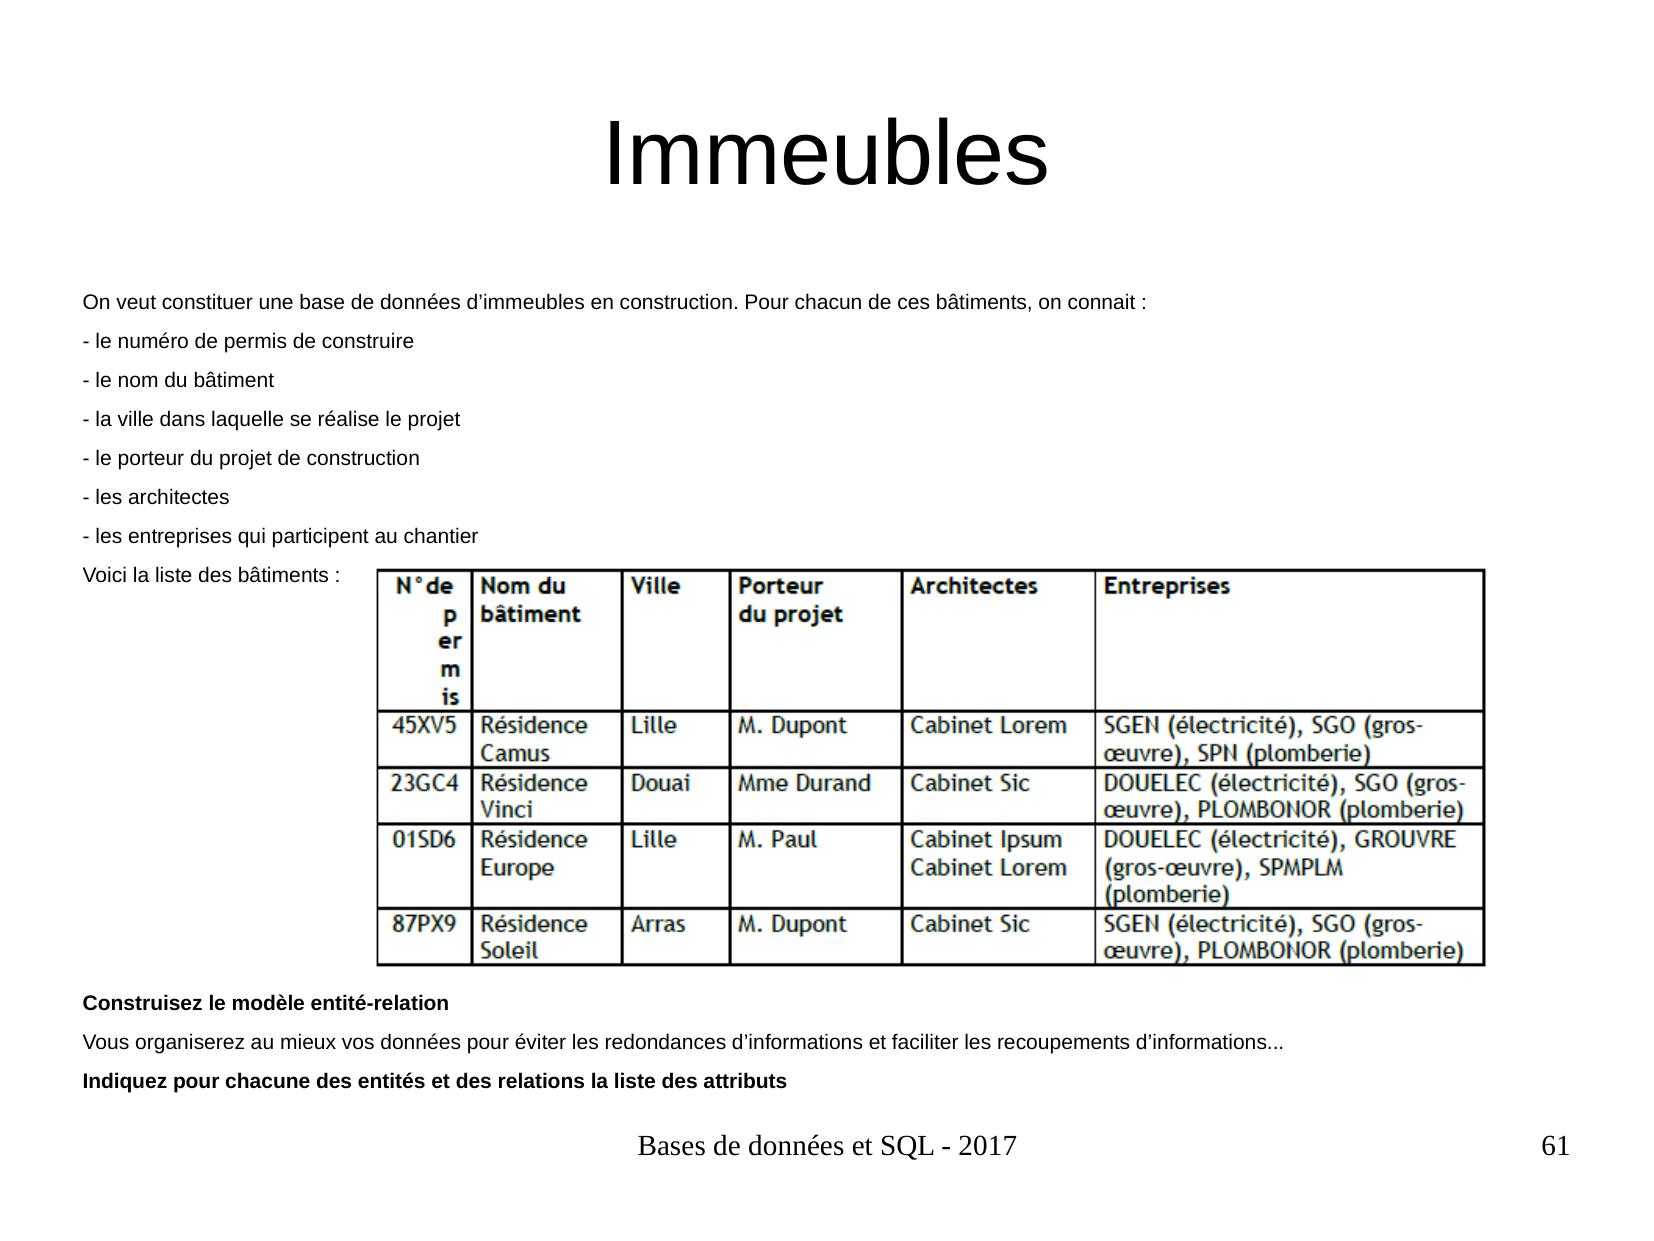

# Immeubles
On veut constituer une base de données d’immeubles en construction. Pour chacun de ces bâtiments, on connait :
- le numéro de permis de construire
- le nom du bâtiment
- la ville dans laquelle se réalise le projet
- le porteur du projet de construction
- les architectes
- les entreprises qui participent au chantier
Voici la liste des bâtiments :
Construisez le modèle entité-relation
Vous organiserez au mieux vos données pour éviter les redondances d’informations et faciliter les recoupements d’informations...
Indiquez pour chacune des entités et des relations la liste des attributs
Bases de données et SQL - 2017
61